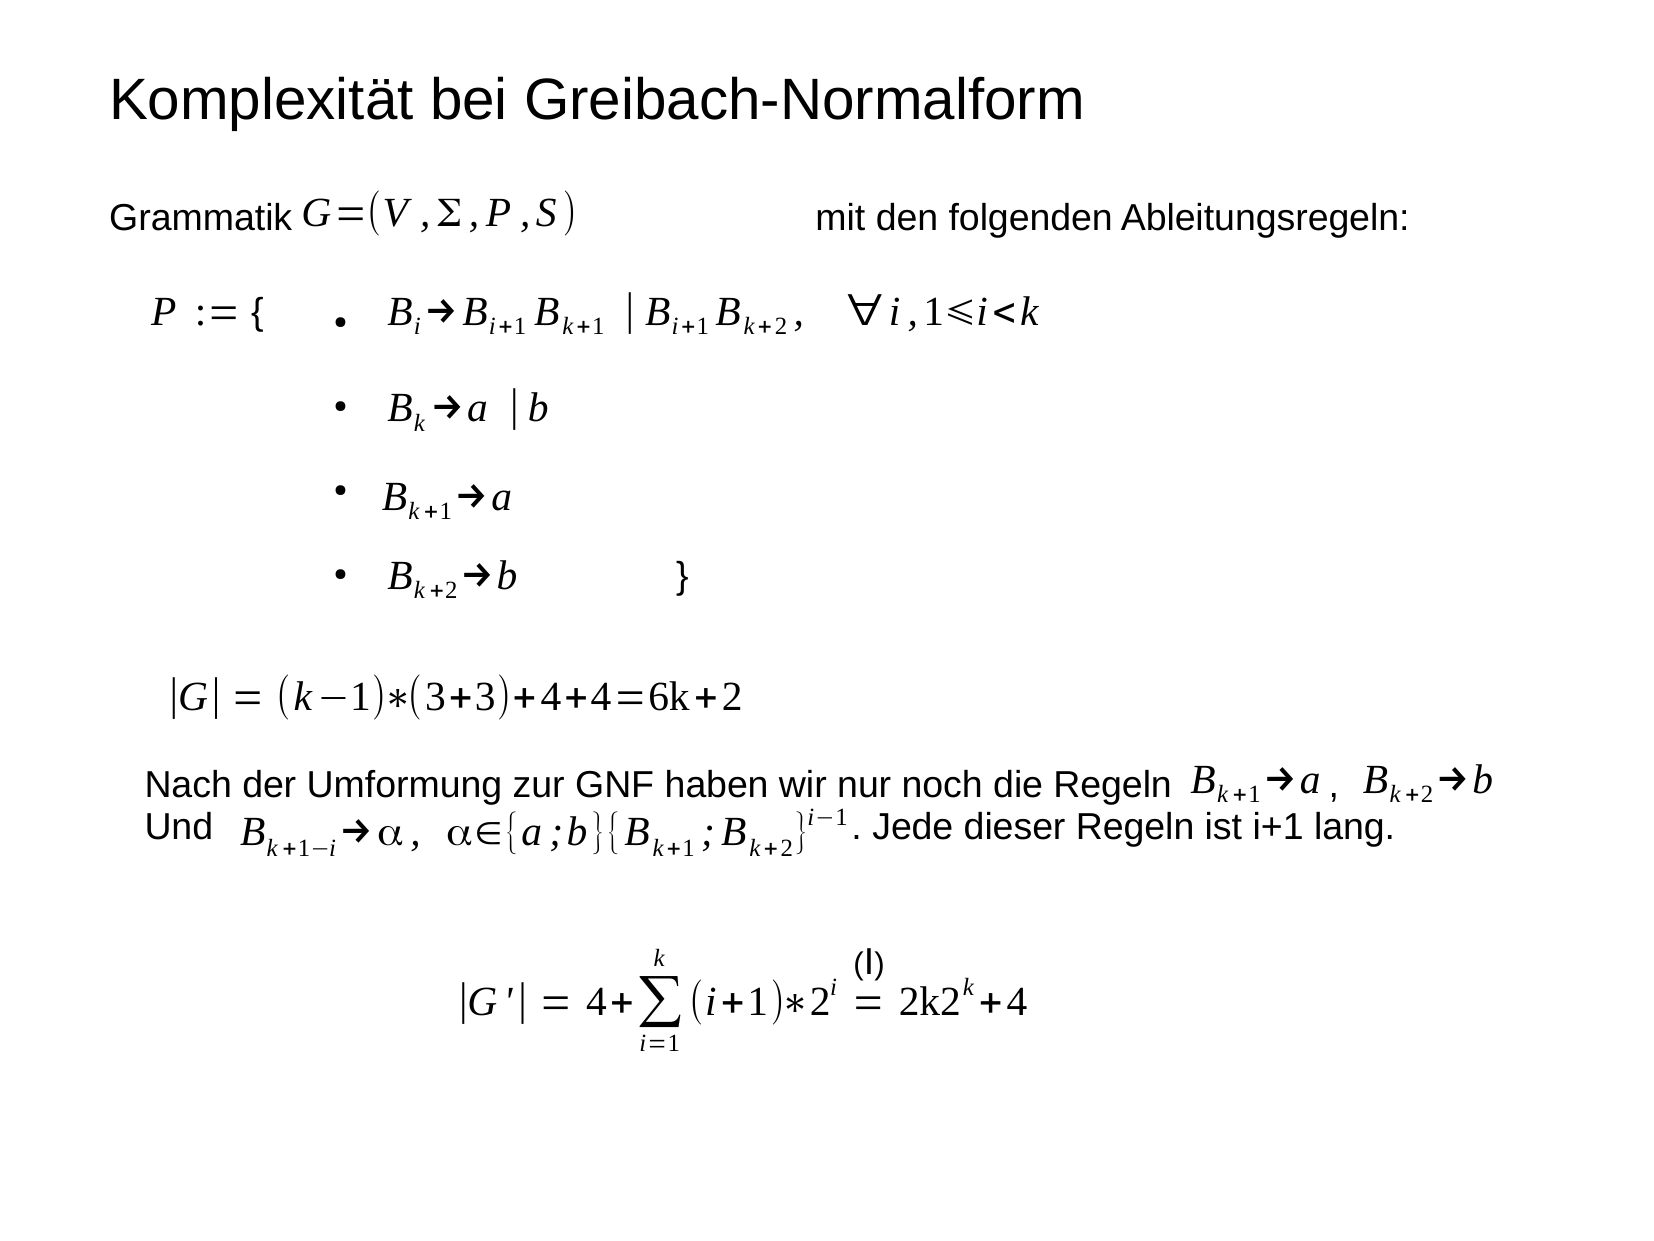

Komplexität bei Greibach-Normalform
Grammatik mit den folgenden Ableitungsregeln:
{
}
Nach der Umformung zur GNF haben wir nur noch die Regeln ,
Und . Jede dieser Regeln ist i+1 lang.
(I)